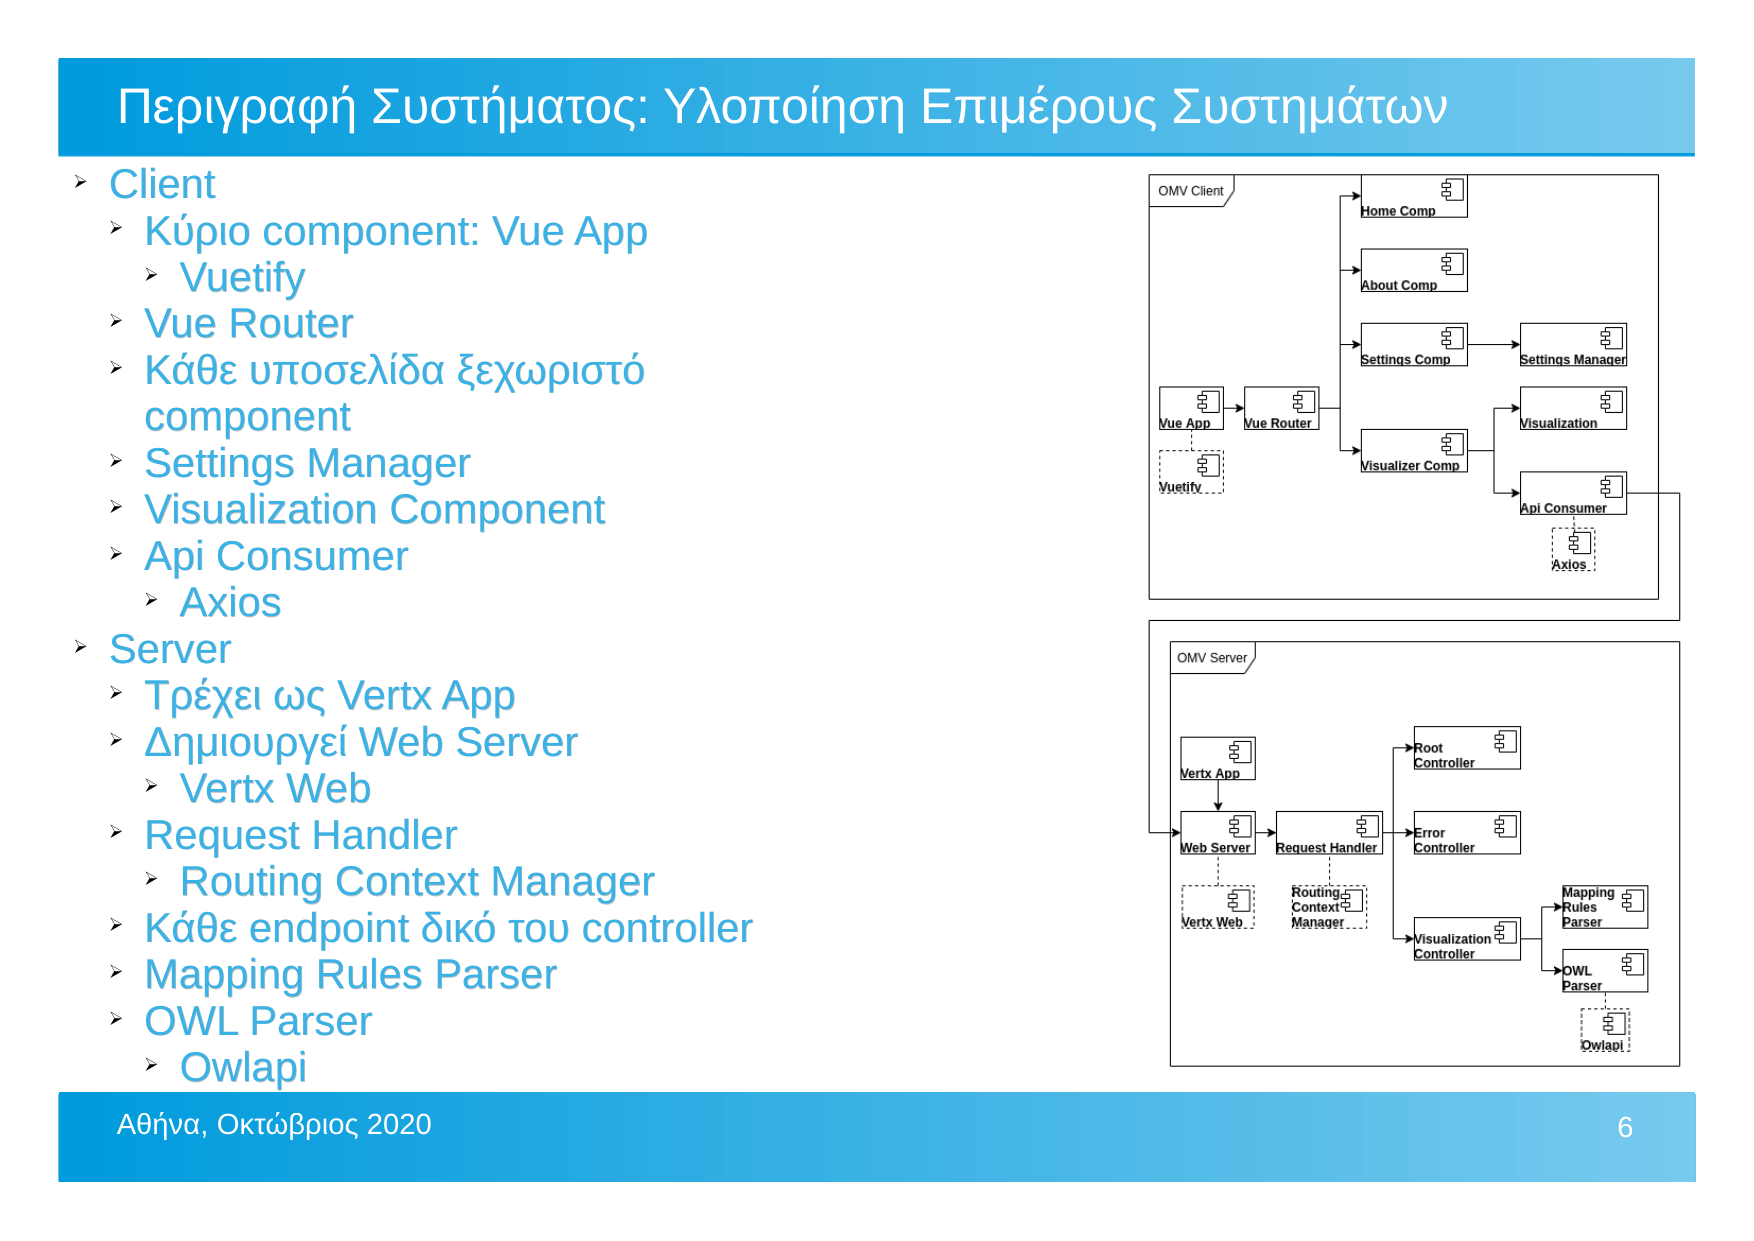

# Περιγραφή Συστήματος: Υλοποίηση Επιμέρους Συστημάτων
Client
Κύριο component: Vue App
Vuetify
Vue Router
Κάθε υποσελίδα ξεχωριστό component
Settings Manager
Visualization Component
Api Consumer
Axios
Server
Τρέχει ως Vertx App
Δημιουργεί Web Server
Vertx Web
Request Handler
Routing Context Manager
Κάθε endpoint δικό του controller
Mapping Rules Parser
OWL Parser
Owlapi
6